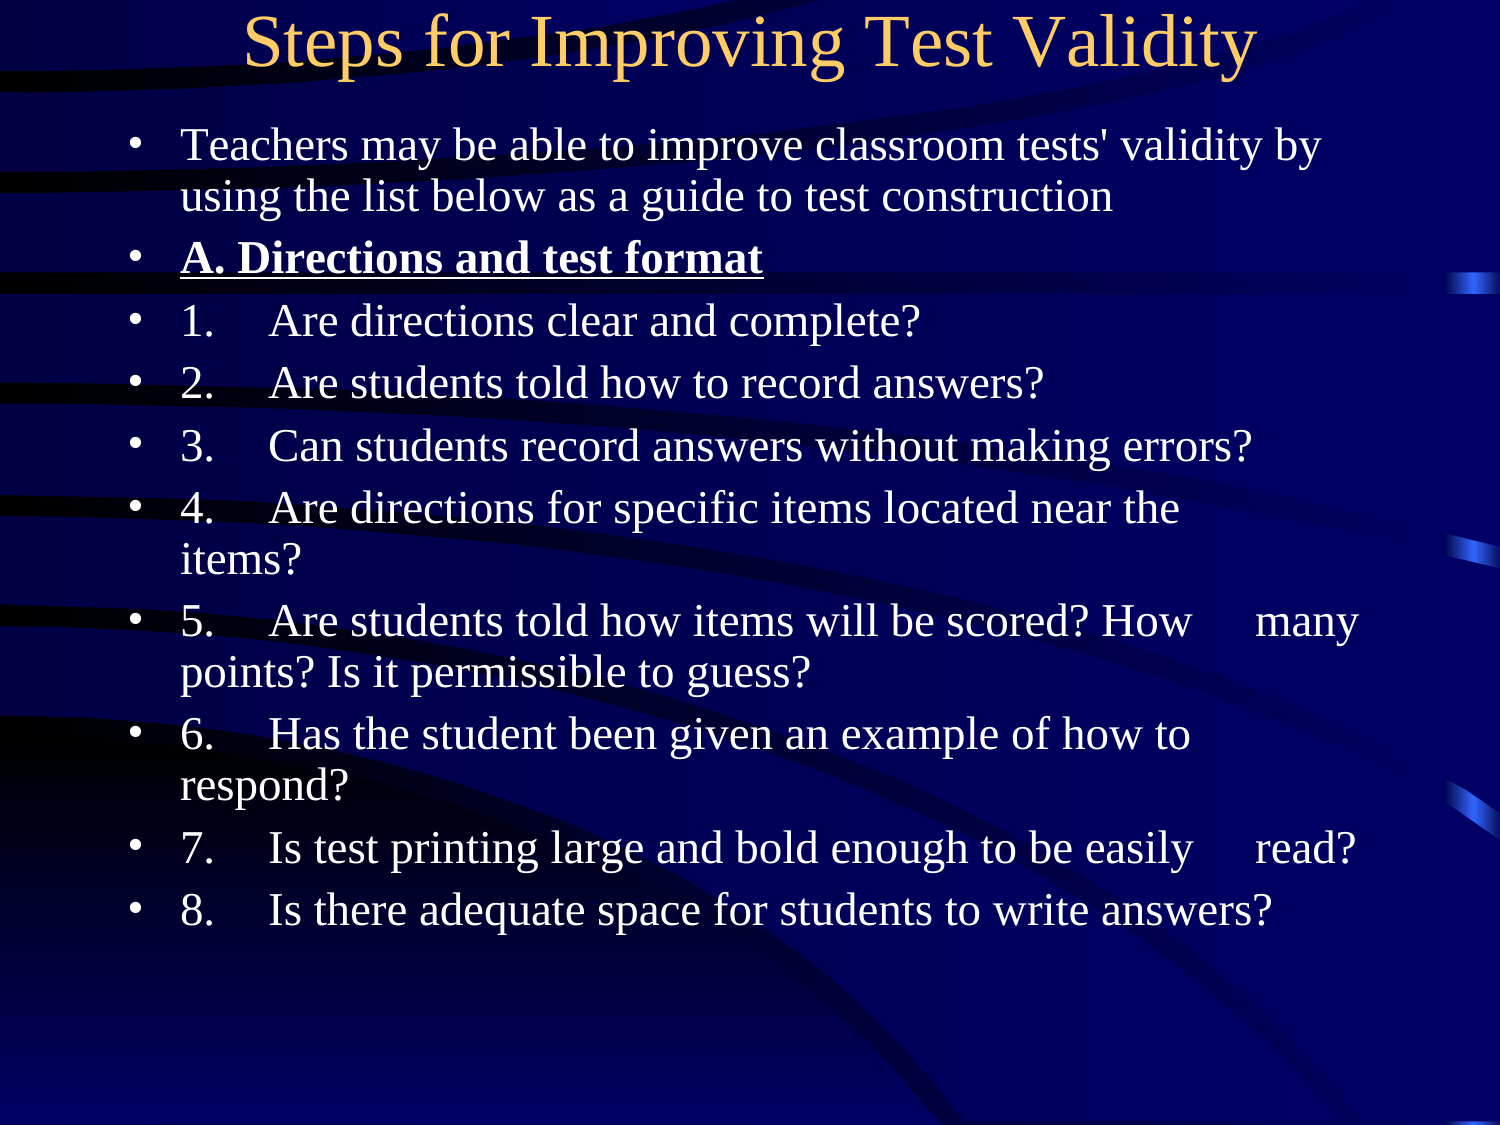

# Steps for Improving Test Validity
Teachers may be able to improve classroom tests' validity by using the list below as a guide to test construction
A. Directions and test format
1. 	Are directions clear and complete?
2. 	Are students told how to record answers?
3. 	Can students record answers without making errors?
4. 	Are directions for specific items located near the 		items?
5. 	Are students told how items will be scored? How 		many points? Is it permissible to guess?
6. 	Has the student been given an example of how to 		respond?
7. 	Is test printing large and bold enough to be easily 		read?
8. 	Is there adequate space for students to write answers?